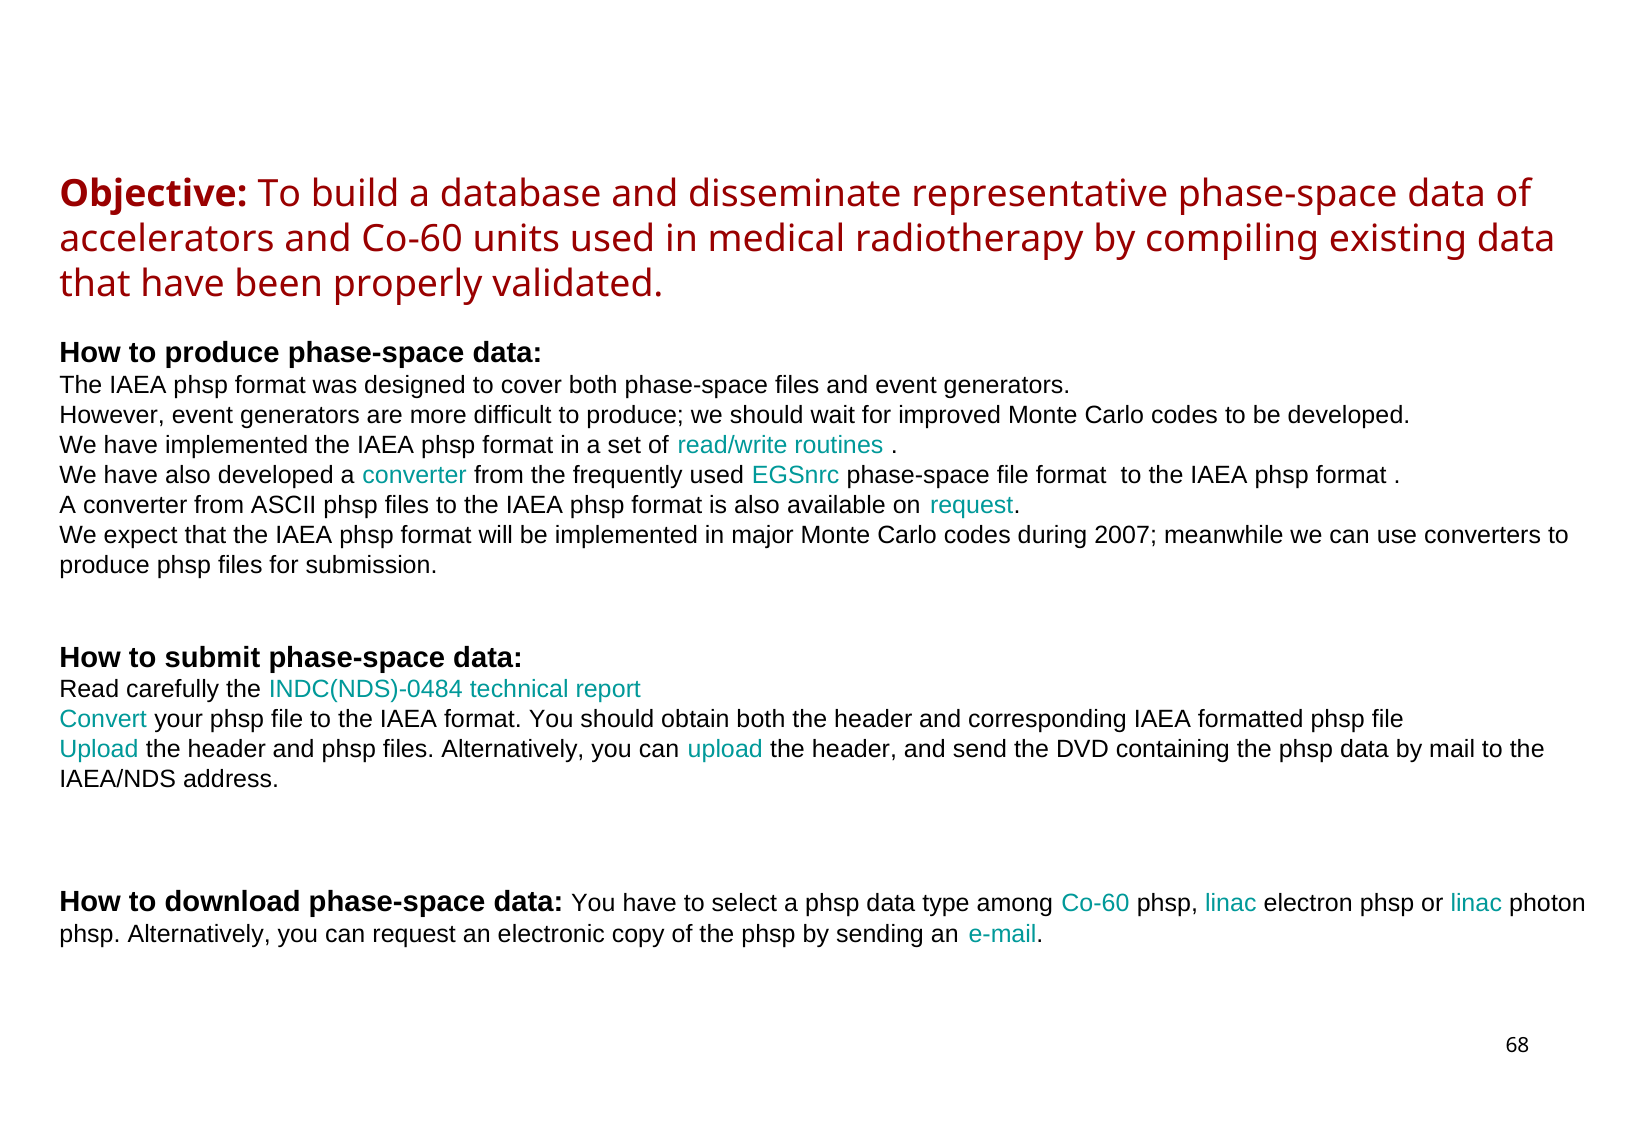

Objective: To build a database and disseminate representative phase-space data of accelerators and Co-60 units used in medical radiotherapy by compiling existing data that have been properly validated.
How to produce phase-space data:
The IAEA phsp format was designed to cover both phase-space files and event generators.
However, event generators are more difficult to produce; we should wait for improved Monte Carlo codes to be developed.
We have implemented the IAEA phsp format in a set of read/write routines .
We have also developed a converter from the frequently used EGSnrc phase-space file format to the IAEA phsp format .
A converter from ASCII phsp files to the IAEA phsp format is also available on request.
We expect that the IAEA phsp format will be implemented in major Monte Carlo codes during 2007; meanwhile we can use converters to produce phsp files for submission.
How to submit phase-space data:
Read carefully the INDC(NDS)-0484 technical report
Convert your phsp file to the IAEA format. You should obtain both the header and corresponding IAEA formatted phsp file
Upload the header and phsp files. Alternatively, you can upload the header, and send the DVD containing the phsp data by mail to the IAEA/NDS address.
How to download phase-space data: You have to select a phsp data type among Co-60 phsp, linac electron phsp or linac photon phsp. Alternatively, you can request an electronic copy of the phsp by sending an e-mail.
68